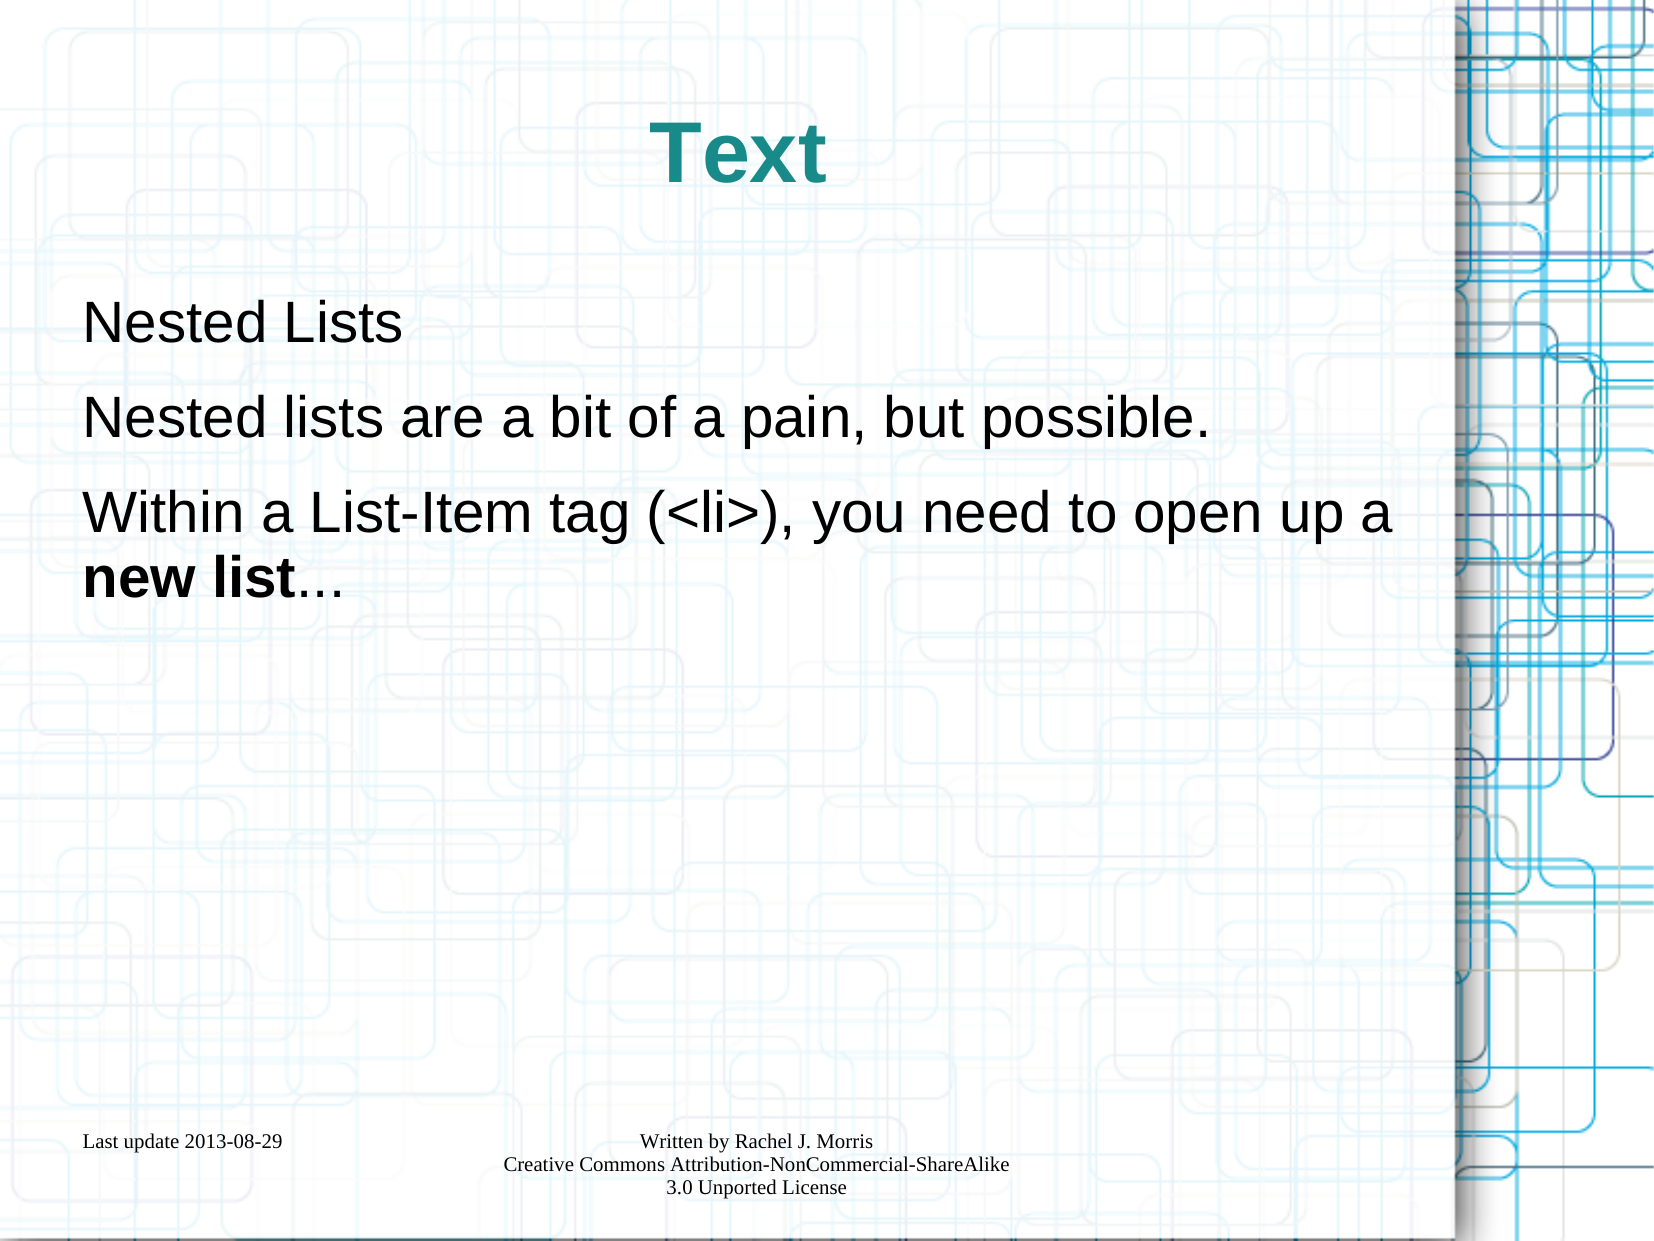

# Text
Nested Lists
Nested lists are a bit of a pain, but possible.
Within a List-Item tag (<li>), you need to open up a new list...